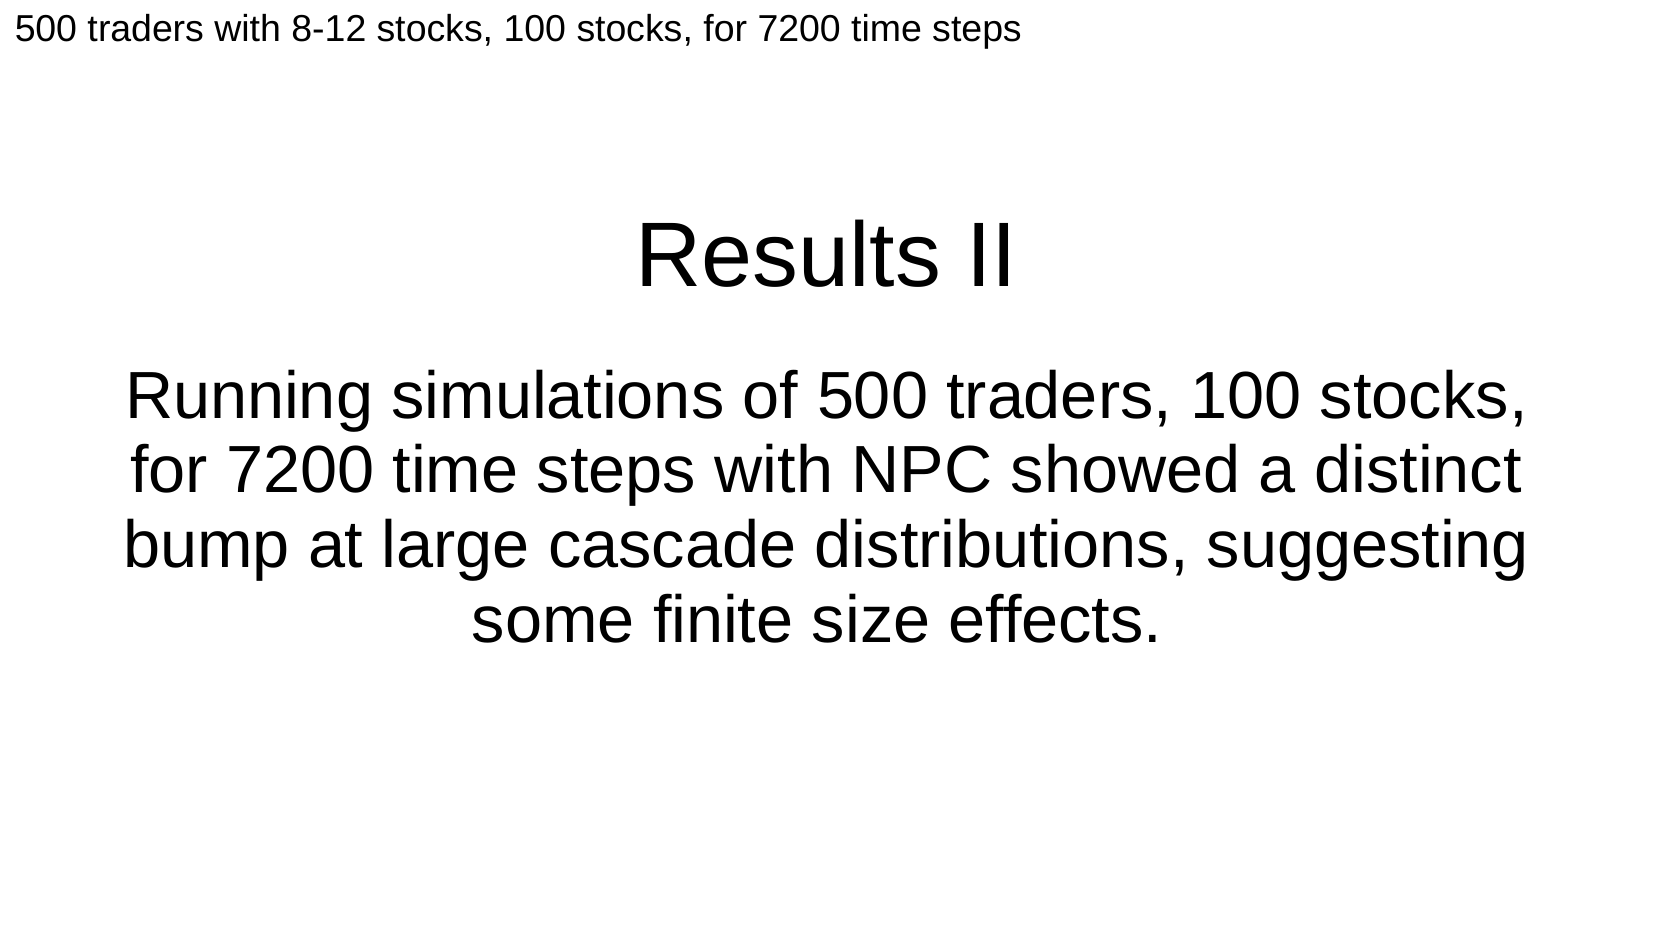

500 traders with 8-12 stocks, 100 stocks, for 7200 time steps
# Results II
Running simulations of 500 traders, 100 stocks, for 7200 time steps with NPC showed a distinct bump at large cascade distributions, suggesting some finite size effects.